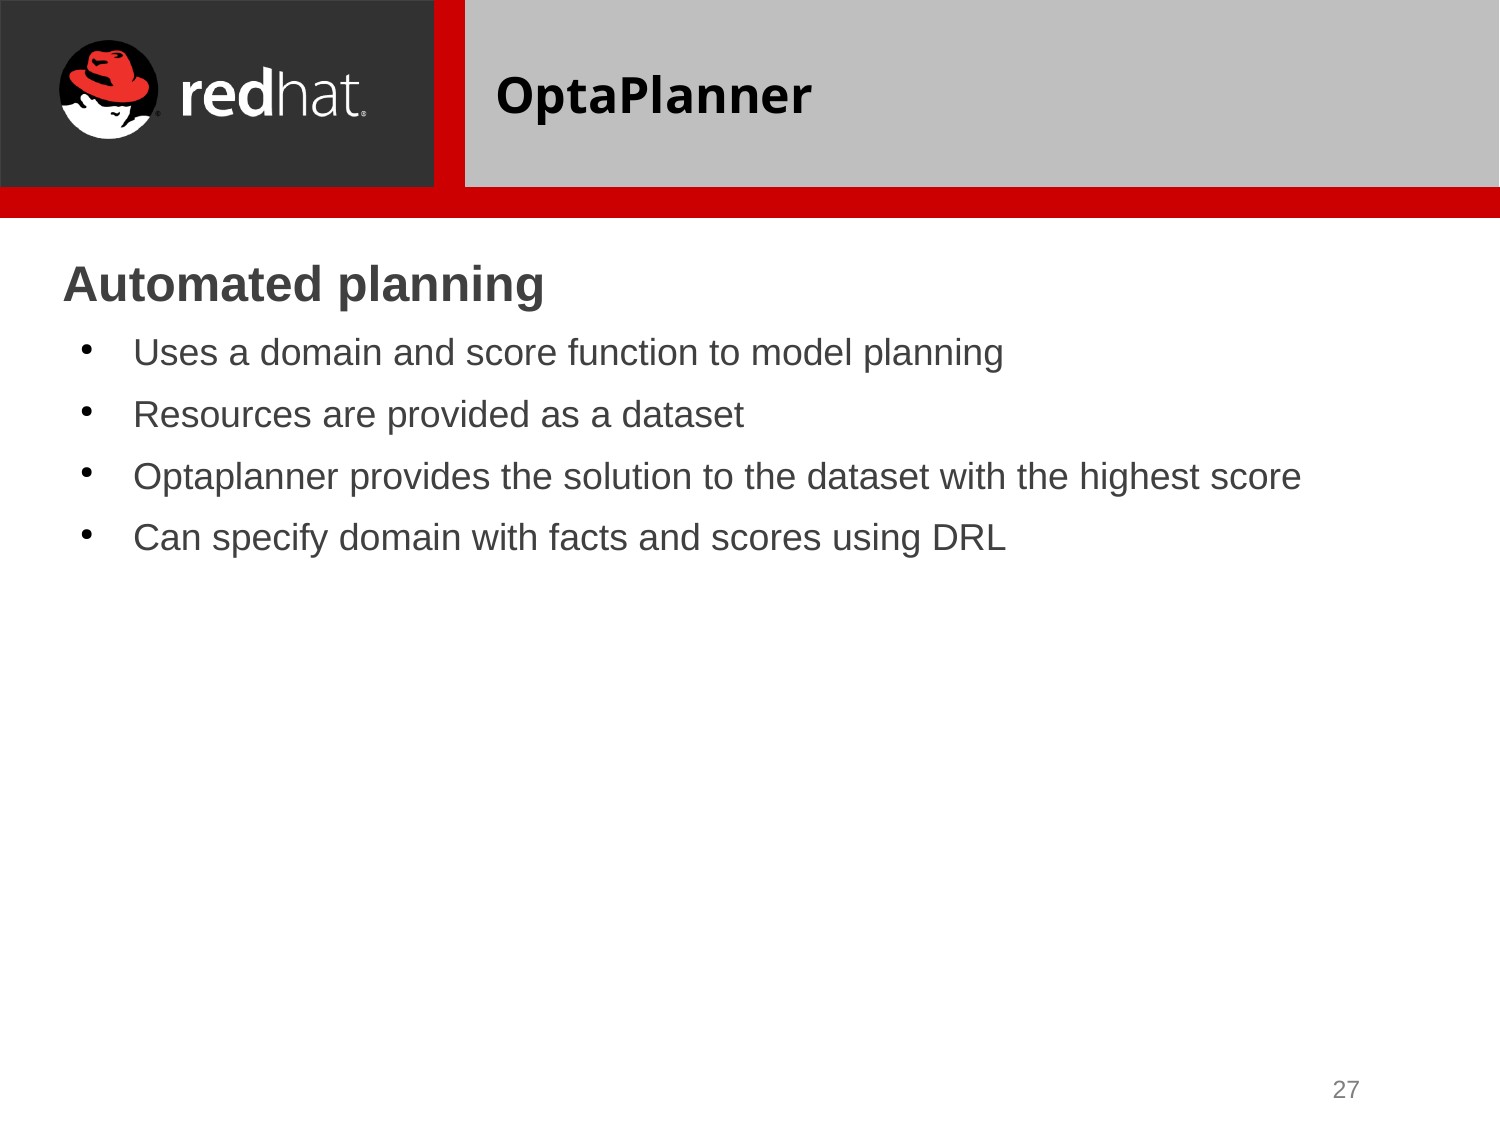

# OptaPlanner
Automated planning
Uses a domain and score function to model planning
Resources are provided as a dataset
Optaplanner provides the solution to the dataset with the highest score
Can specify domain with facts and scores using DRL